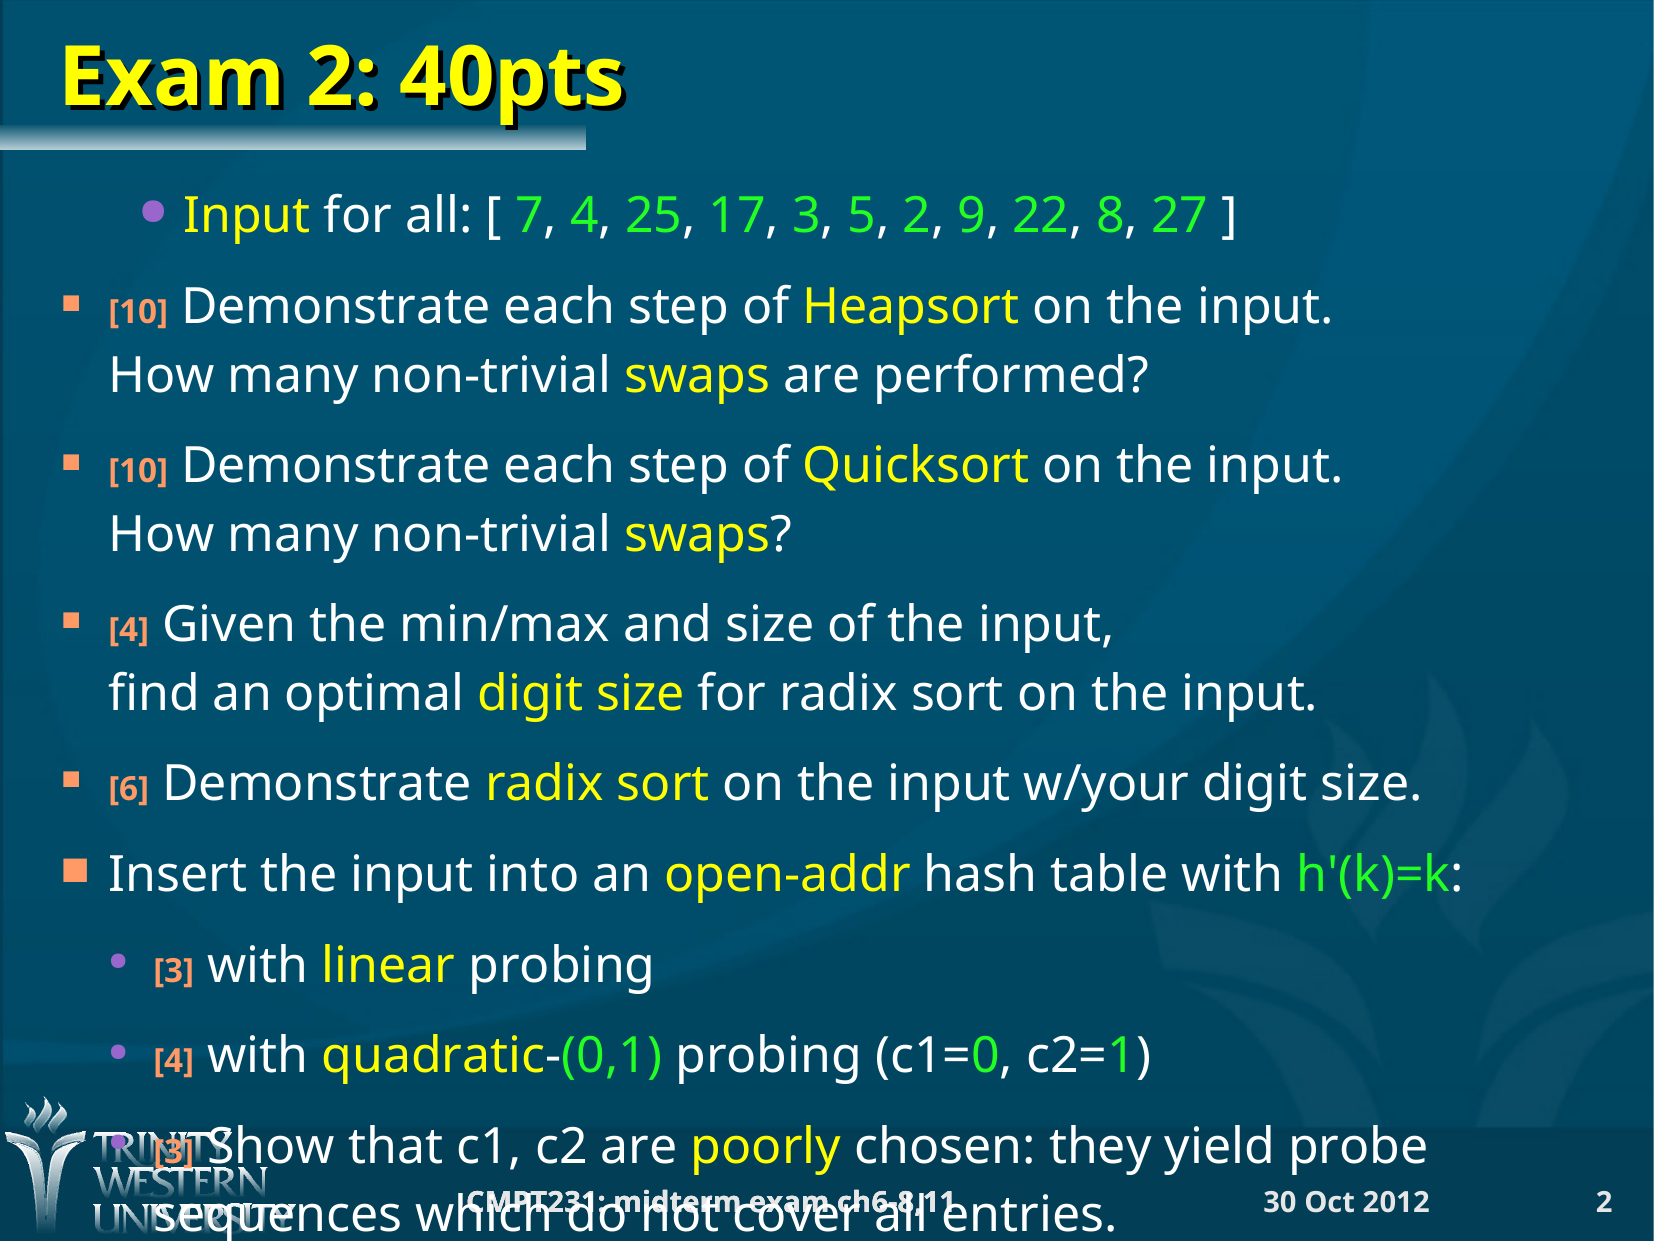

# Exam 2: 40pts
Input for all: [ 7, 4, 25, 17, 3, 5, 2, 9, 22, 8, 27 ]
[10] Demonstrate each step of Heapsort on the input.
How many non-trivial swaps are performed?
[10] Demonstrate each step of Quicksort on the input.
How many non-trivial swaps?
[4] Given the min/max and size of the input,
find an optimal digit size for radix sort on the input.
[6] Demonstrate radix sort on the input w/your digit size.
Insert the input into an open-addr hash table with h'(k)=k:
[3] with linear probing
[4] with quadratic-(0,1) probing (c1=0, c2=1)
[3] Show that c1, c2 are poorly chosen: they yield probe sequences which do not cover all entries.
CMPT231: midterm exam ch6-8,11
30 Oct 2012
2